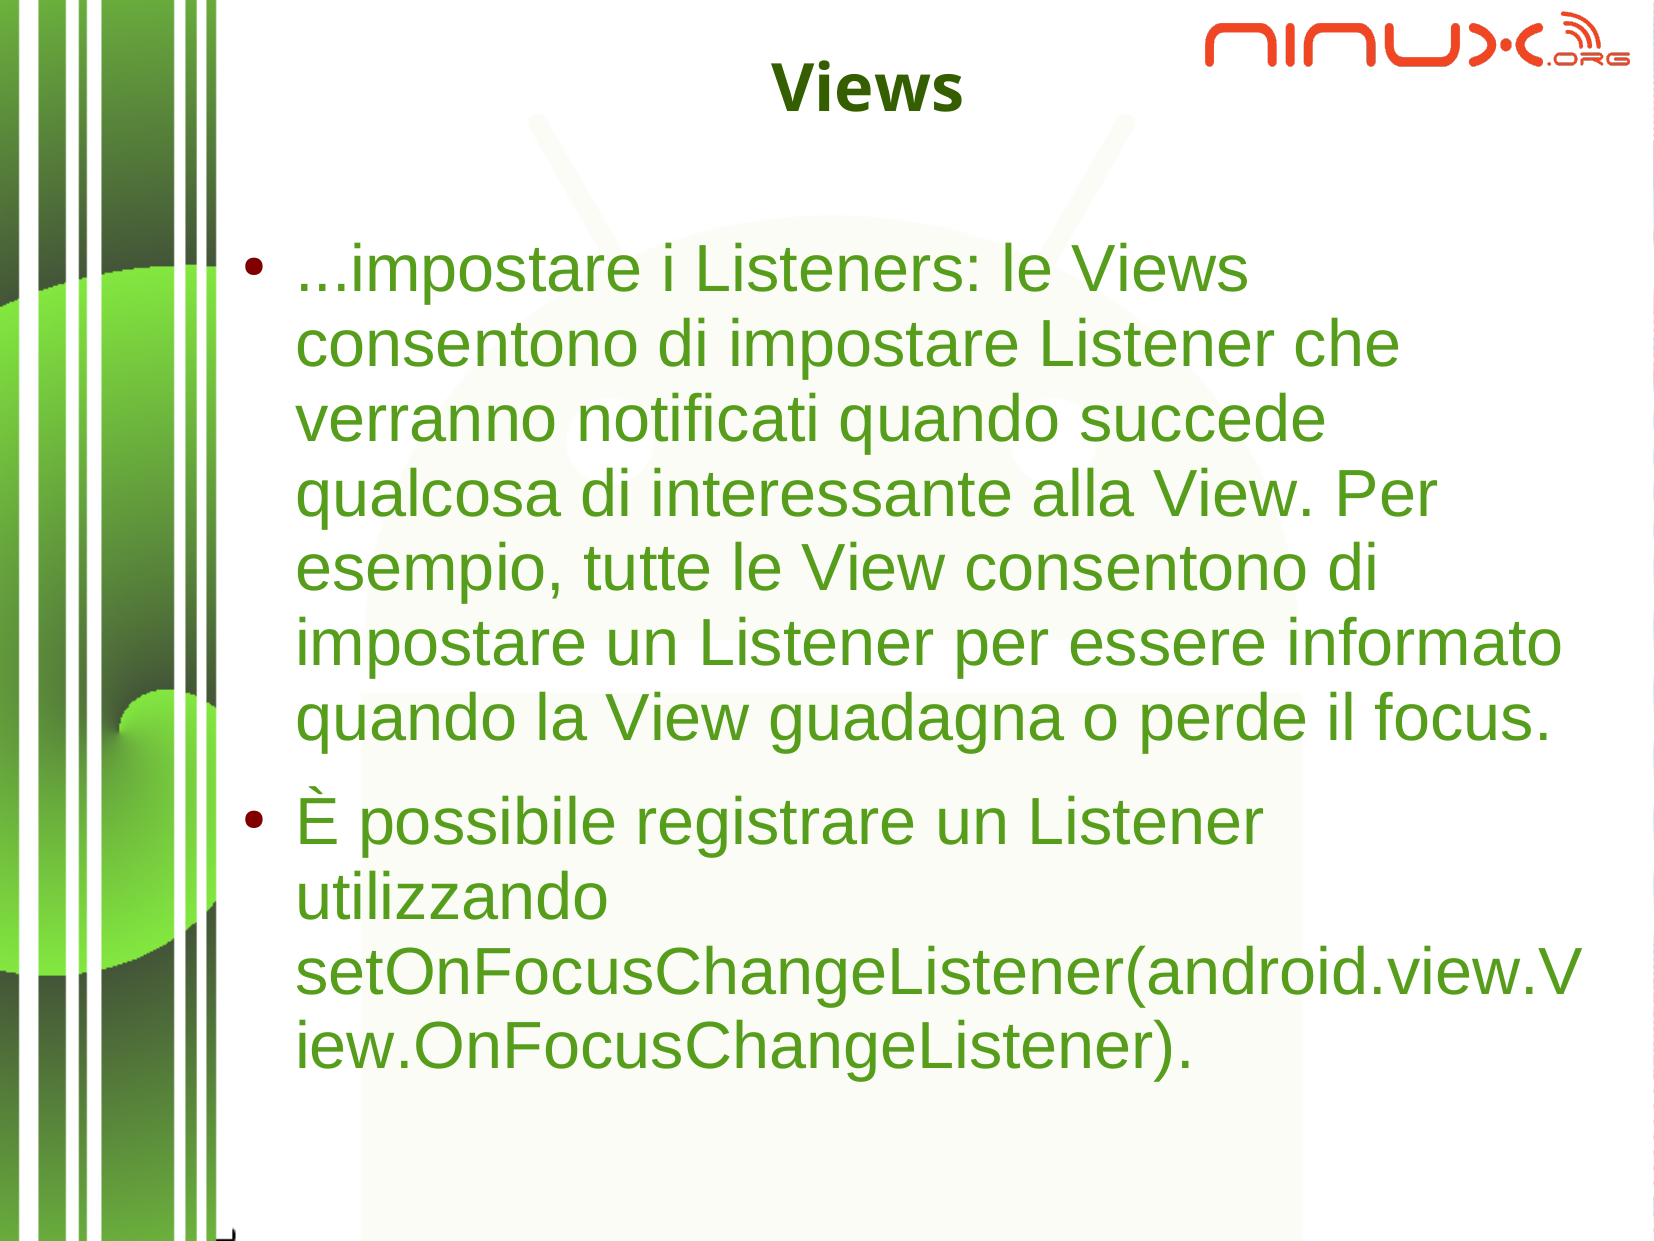

# Views
...impostare i Listeners: le Views consentono di impostare Listener che verranno notificati quando succede qualcosa di interessante alla View. Per esempio, tutte le View consentono di impostare un Listener per essere informato quando la View guadagna o perde il focus.
È possibile registrare un Listener utilizzando setOnFocusChangeListener(android.view.View.OnFocusChangeListener).